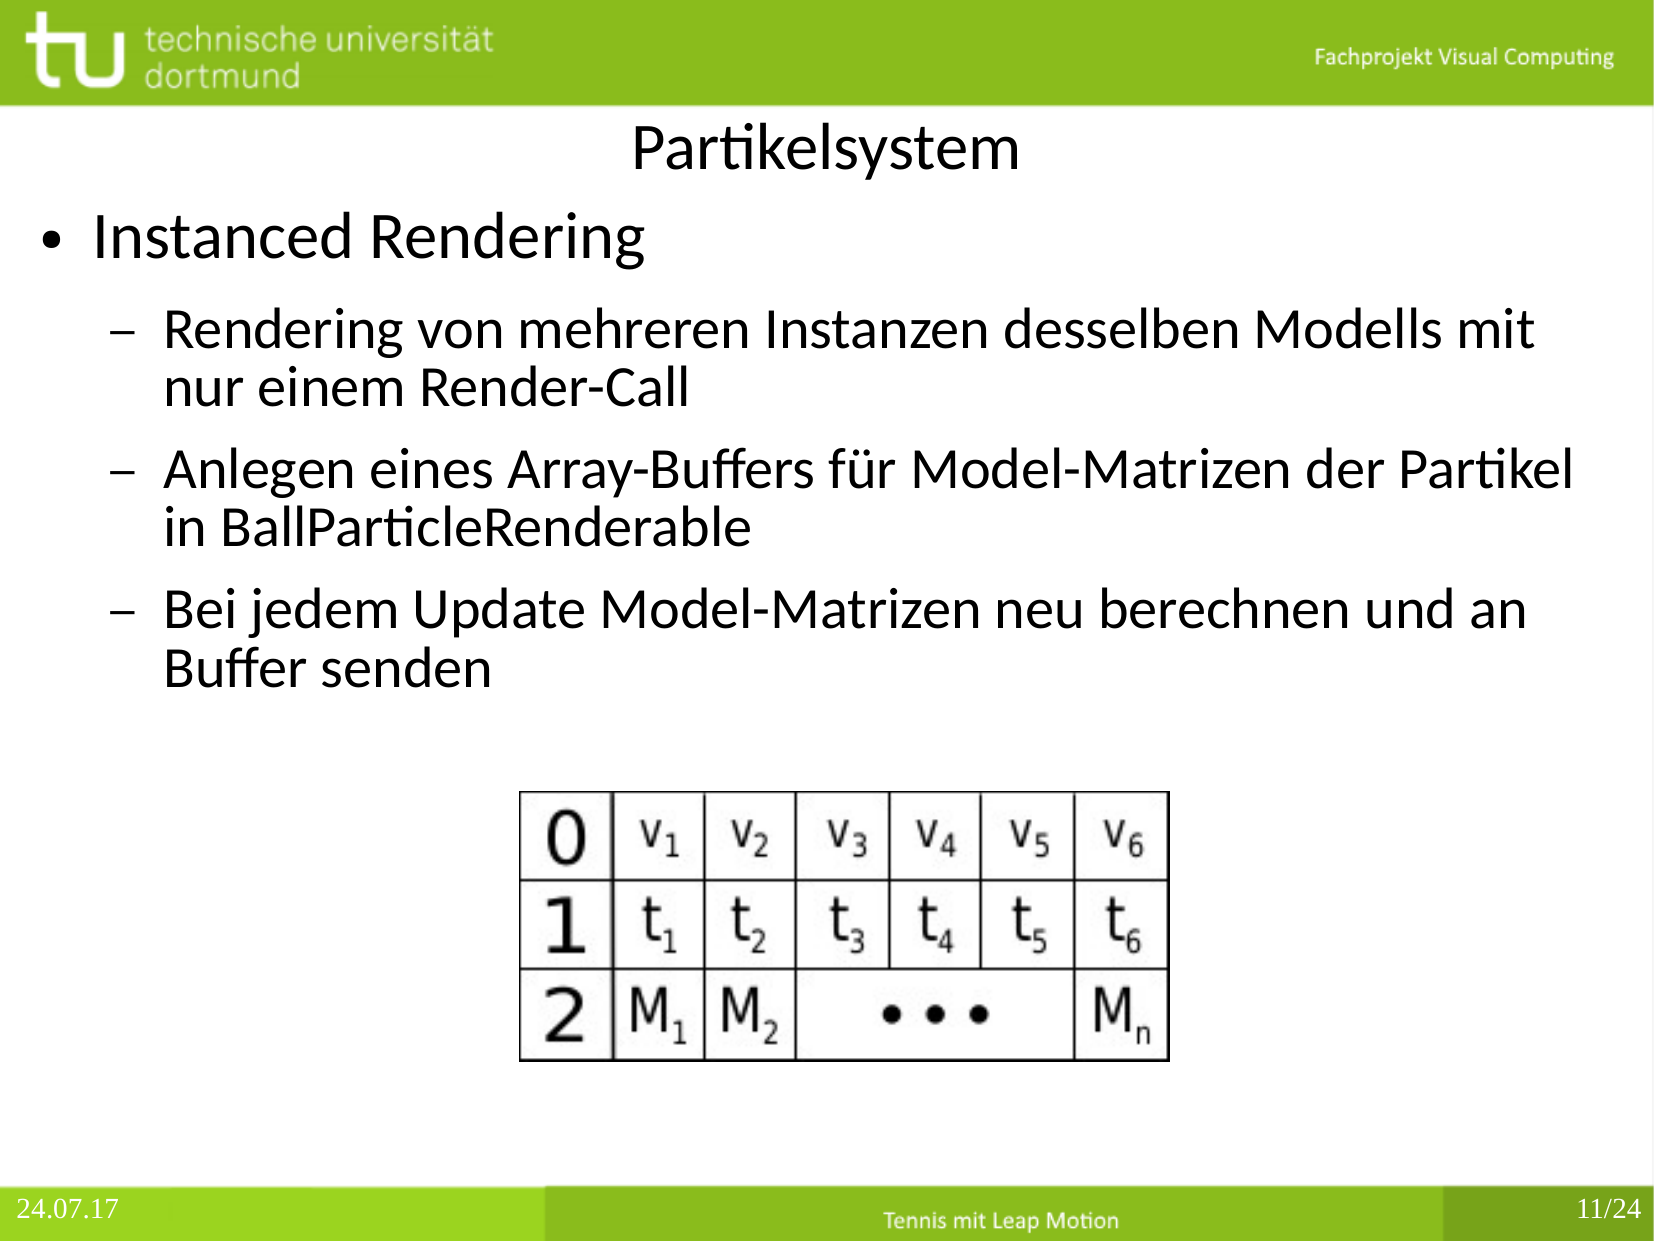

# Partikelsystem
Instanced Rendering
Rendering von mehreren Instanzen desselben Modells mit nur einem Render-Call
Anlegen eines Array-Buffers für Model-Matrizen der Partikel in BallParticleRenderable
Bei jedem Update Model-Matrizen neu berechnen und an Buffer senden
24.07.17
11